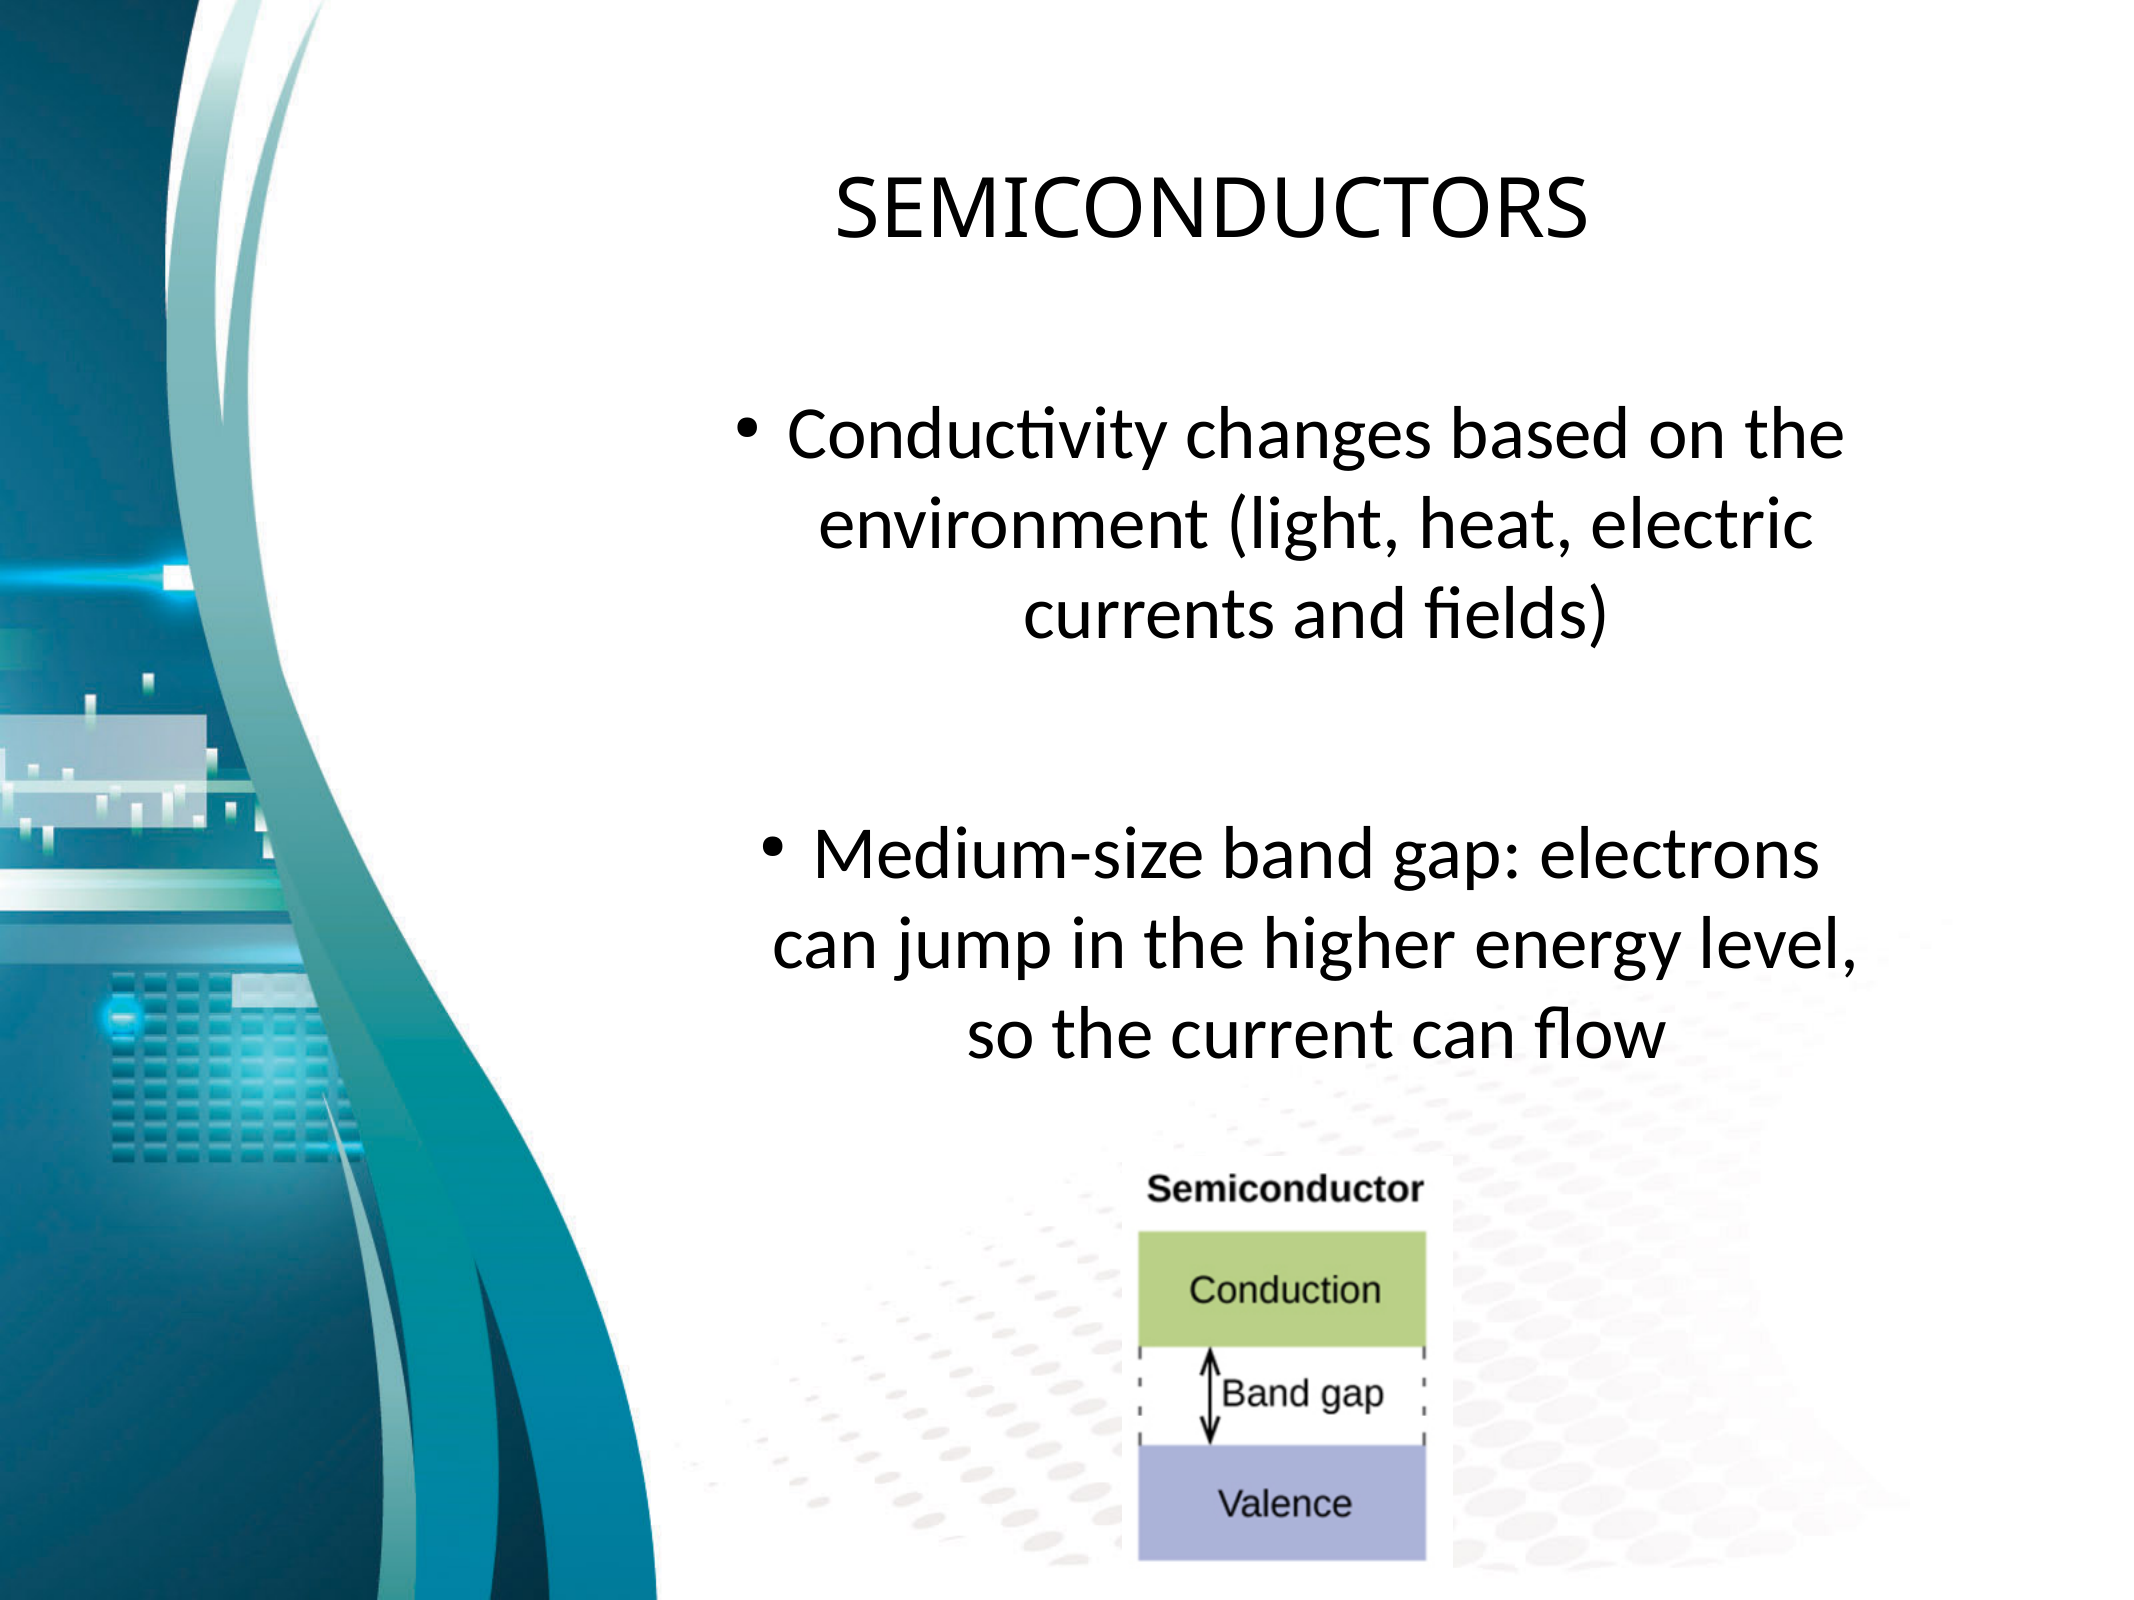

# SEMICONDUCTORS
Conductivity changes based on the environment (light, heat, electric currents and fields)
Medium-size band gap: electrons can jump in the higher energy level, so the current can flow